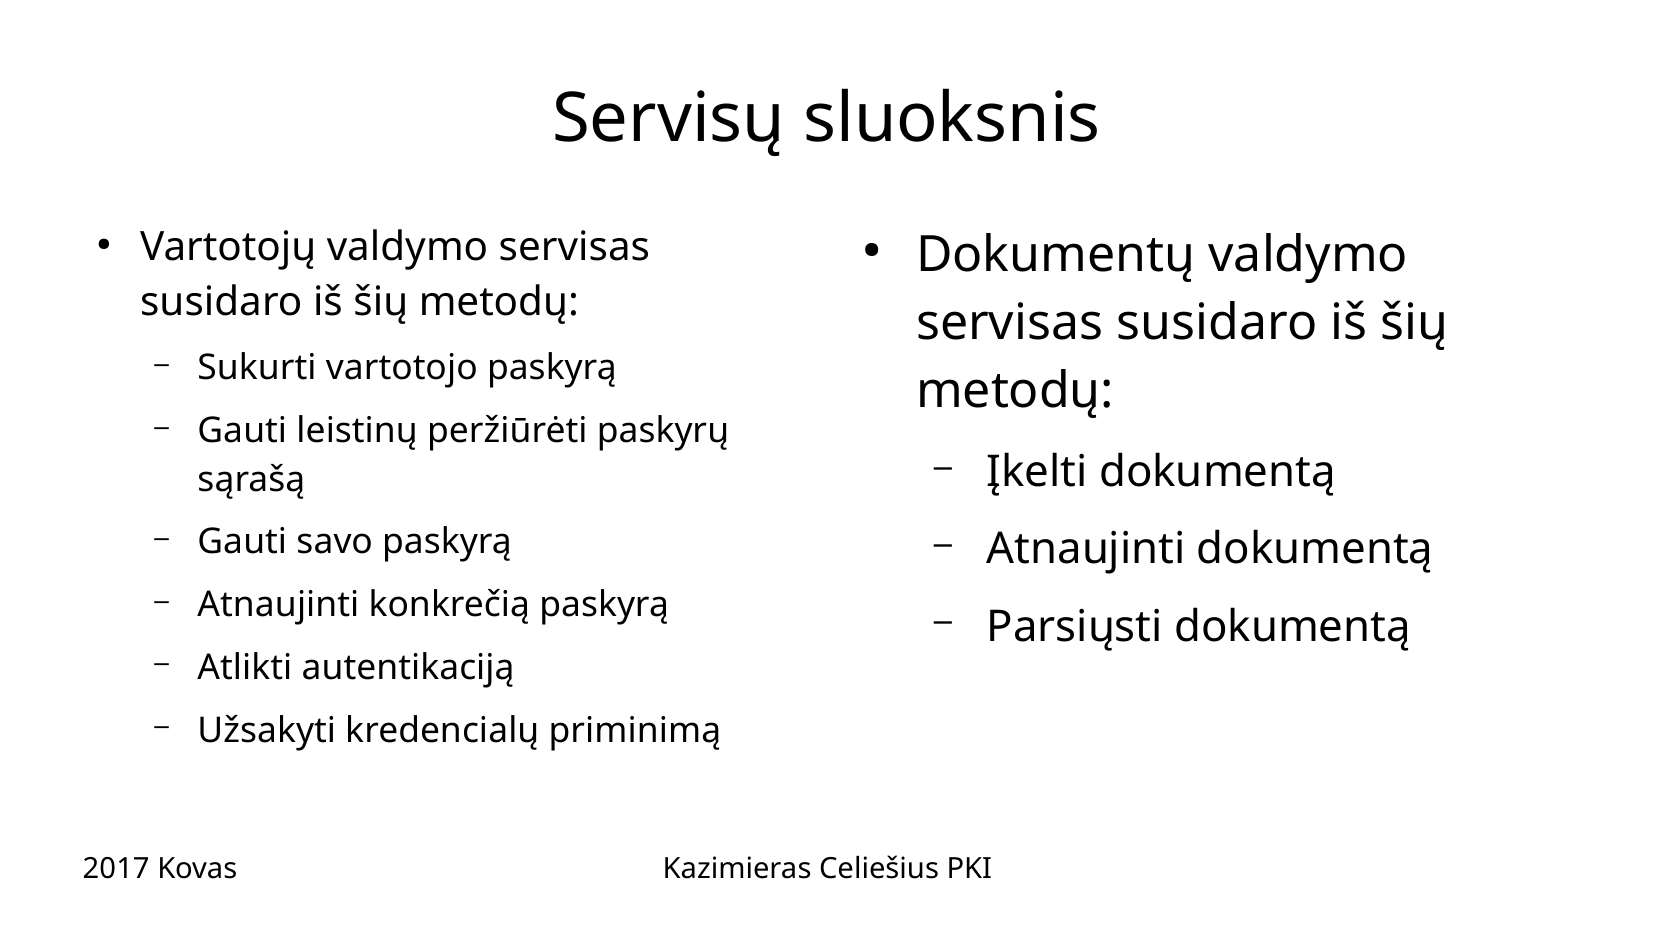

# Servisų sluoksnis
Vartotojų valdymo servisas susidaro iš šių metodų:
Sukurti vartotojo paskyrą
Gauti leistinų peržiūrėti paskyrų sąrašą
Gauti savo paskyrą
Atnaujinti konkrečią paskyrą
Atlikti autentikaciją
Užsakyti kredencialų priminimą
Dokumentų valdymo servisas susidaro iš šių metodų:
Įkelti dokumentą
Atnaujinti dokumentą
Parsiųsti dokumentą
2017 Kovas
Kazimieras Celiešius PKI